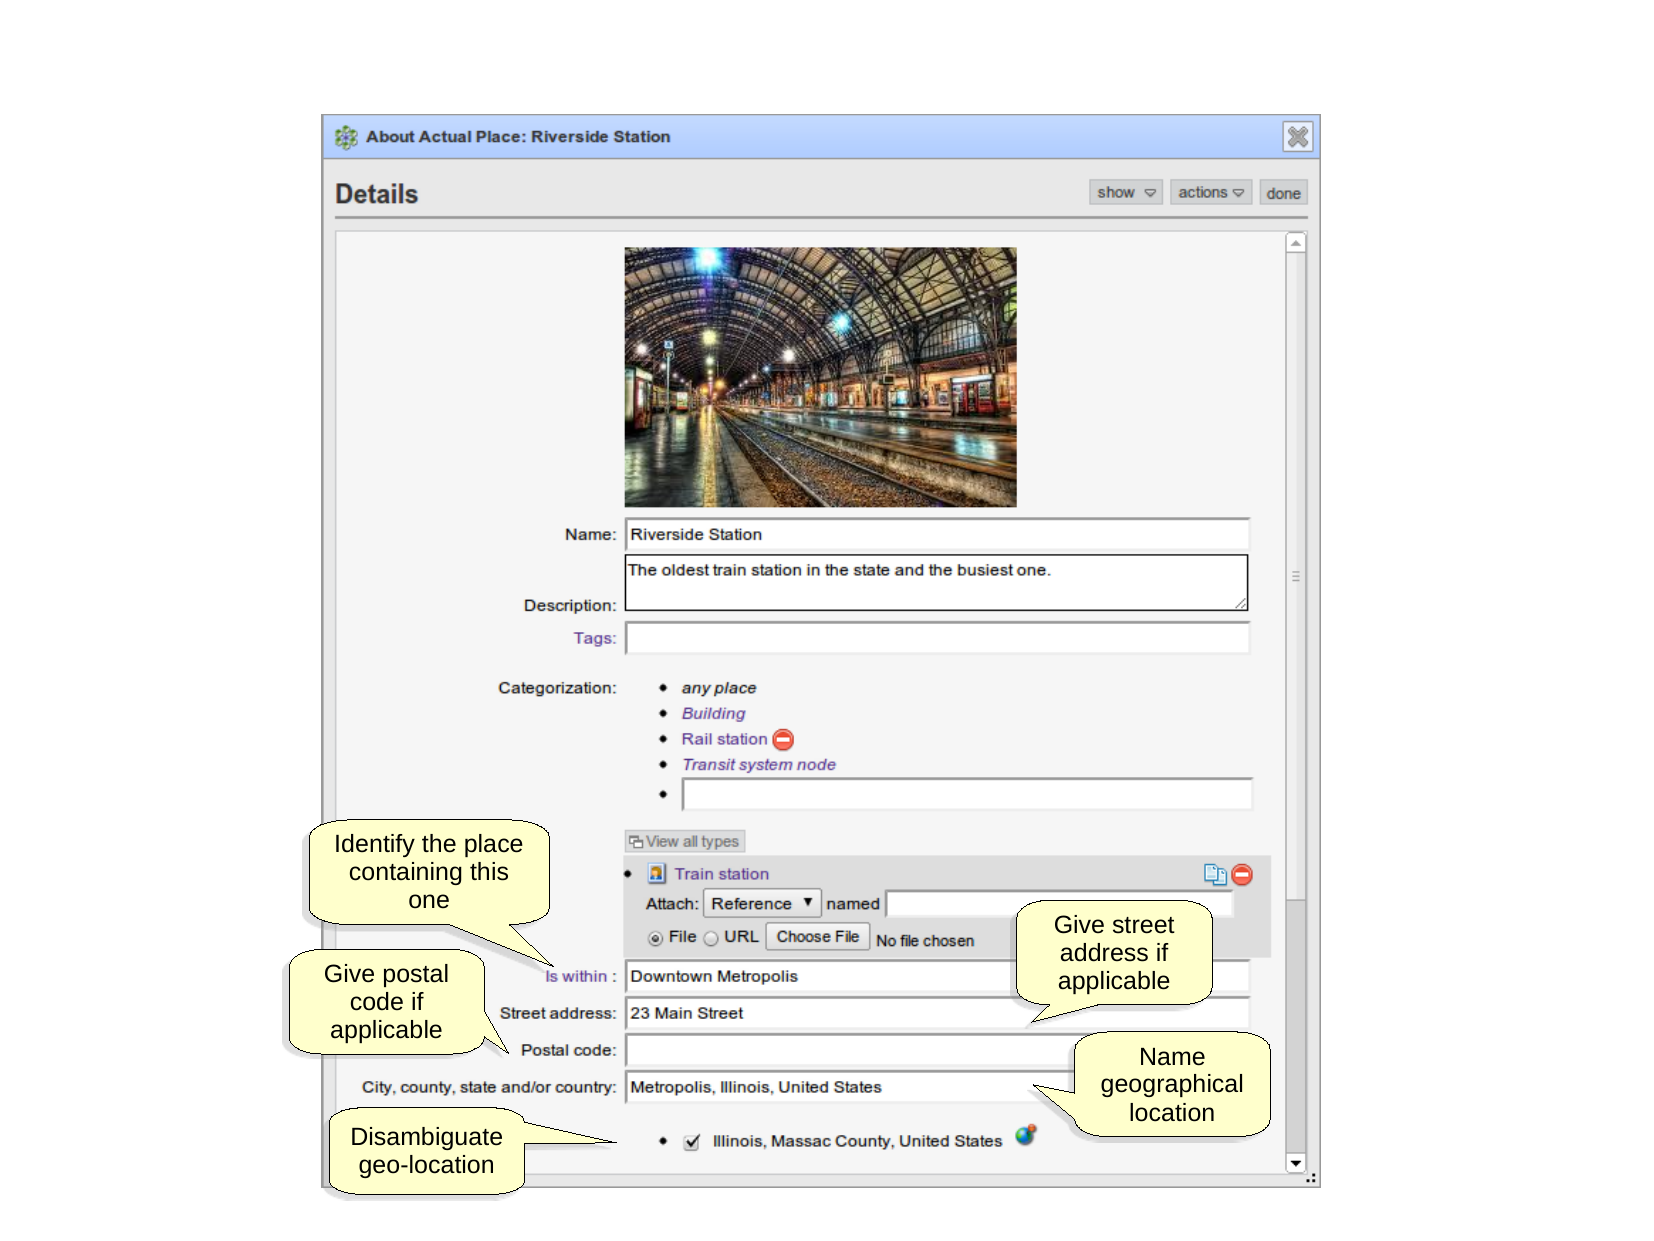

Identify the place containing this one
Give street address if applicable
Give postal code if applicable
Name geographical location
Disambiguate geo-location